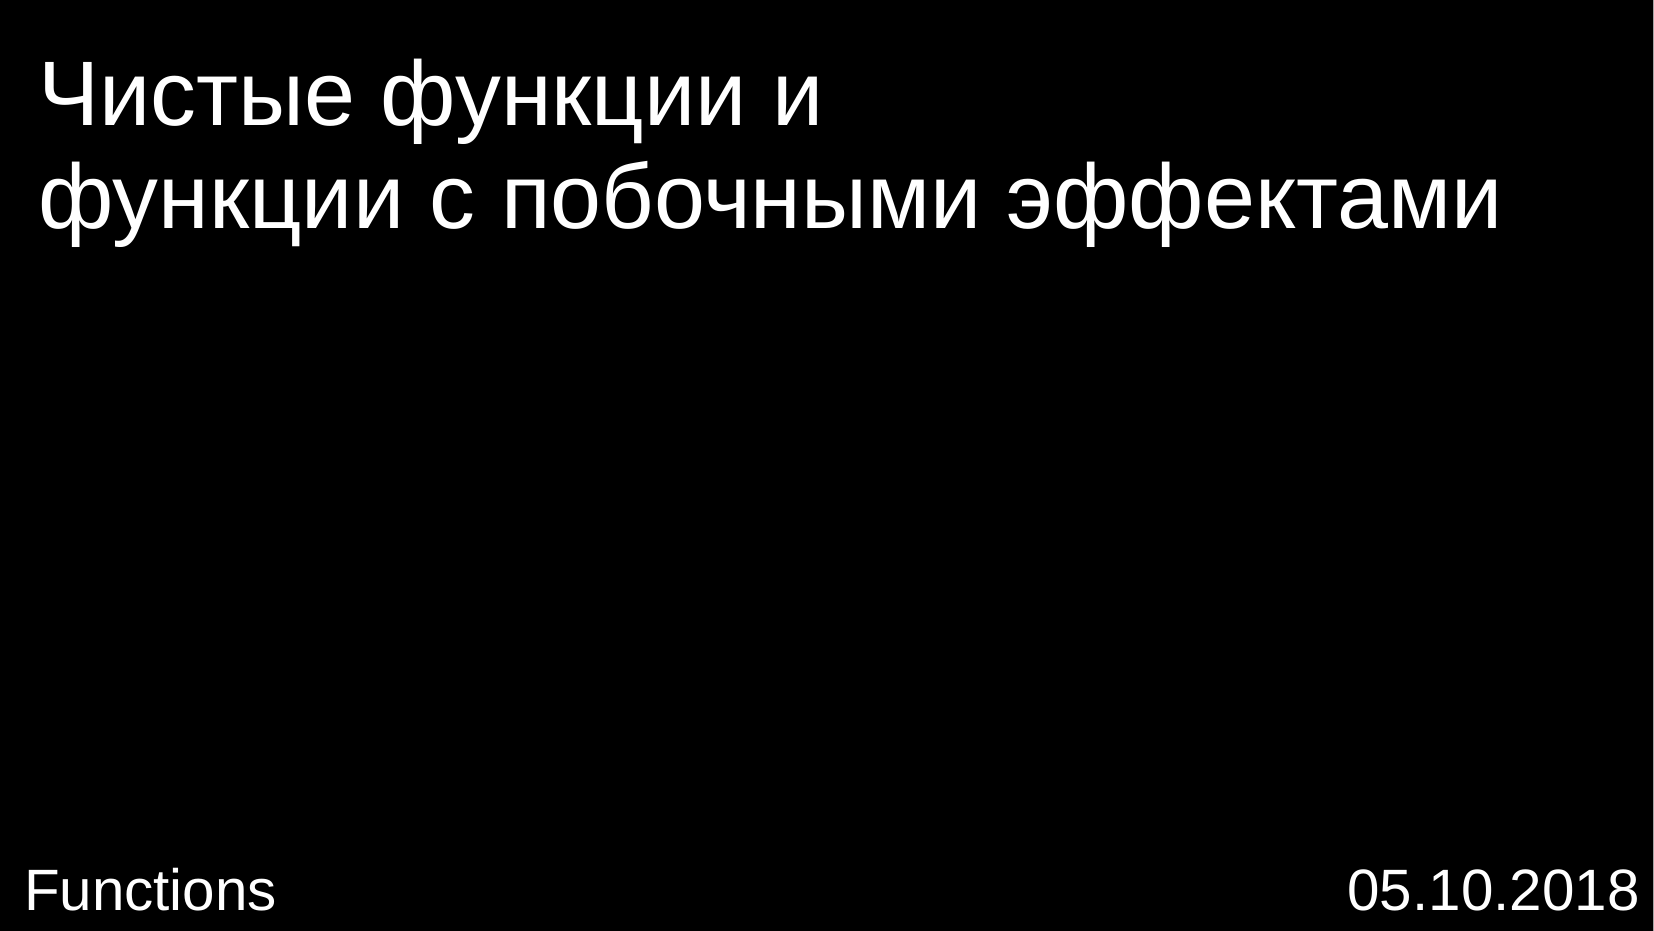

Чистые функции и
функции с побочными эффектами
Functions 05.10.2018